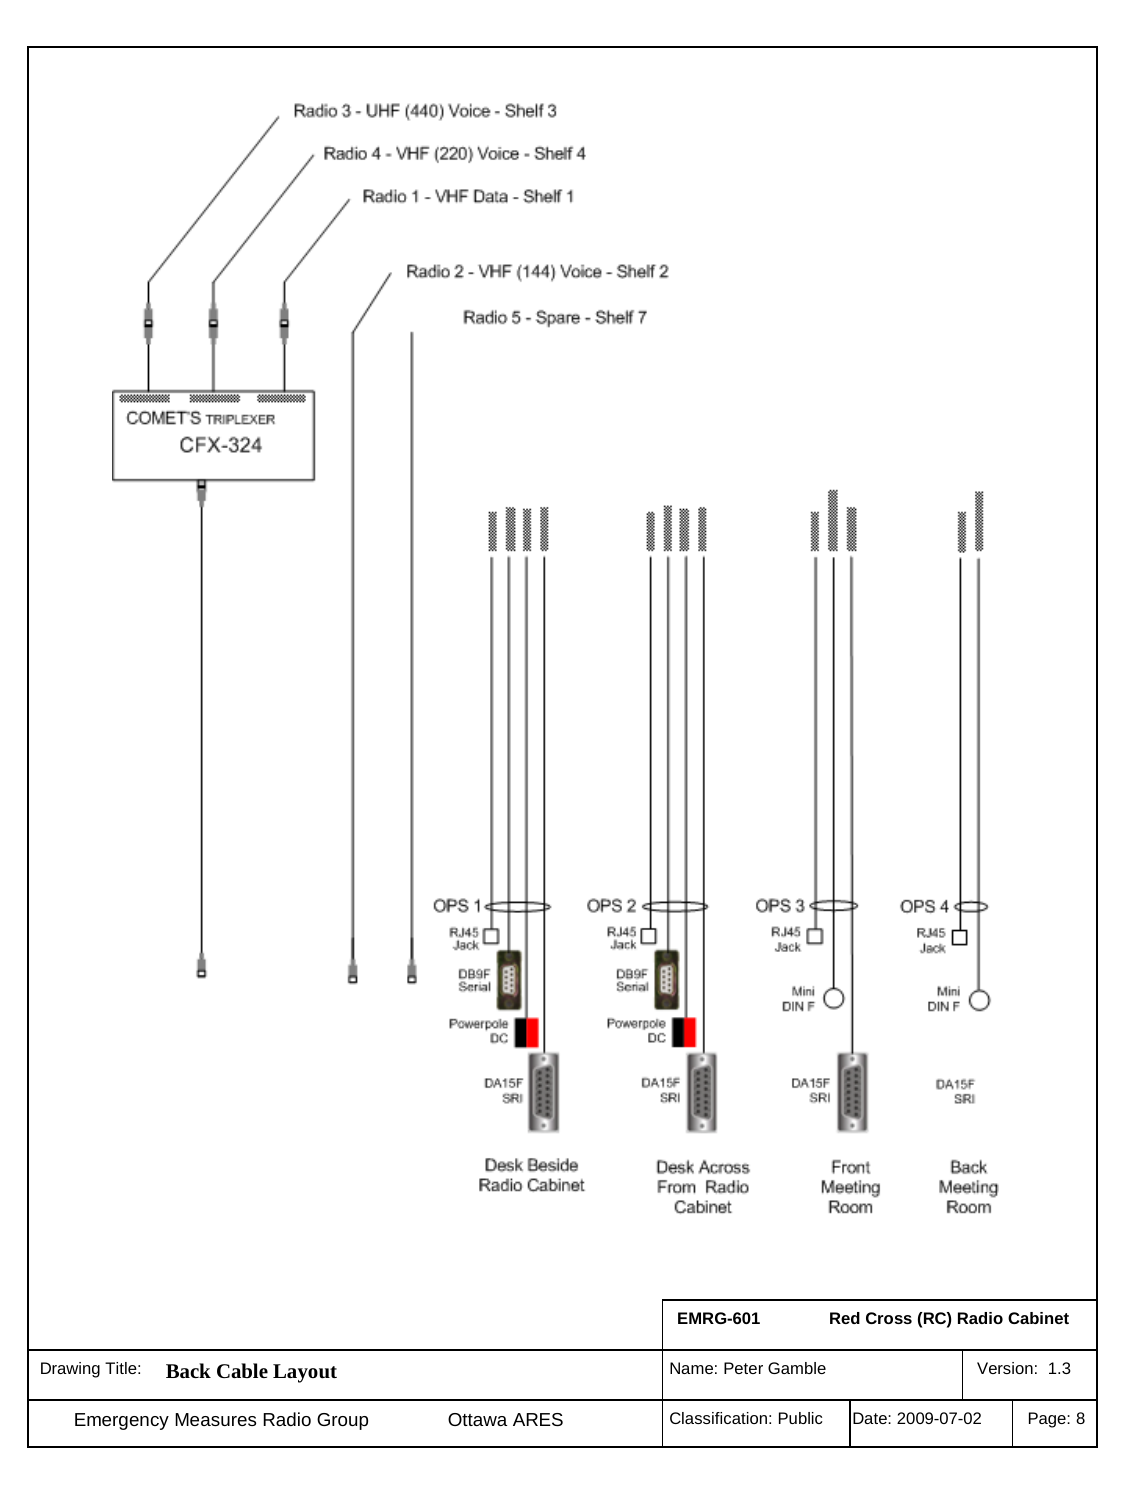

Back Cable Layout
Emergency Measures Radio Group Ottawa ARES
Page: